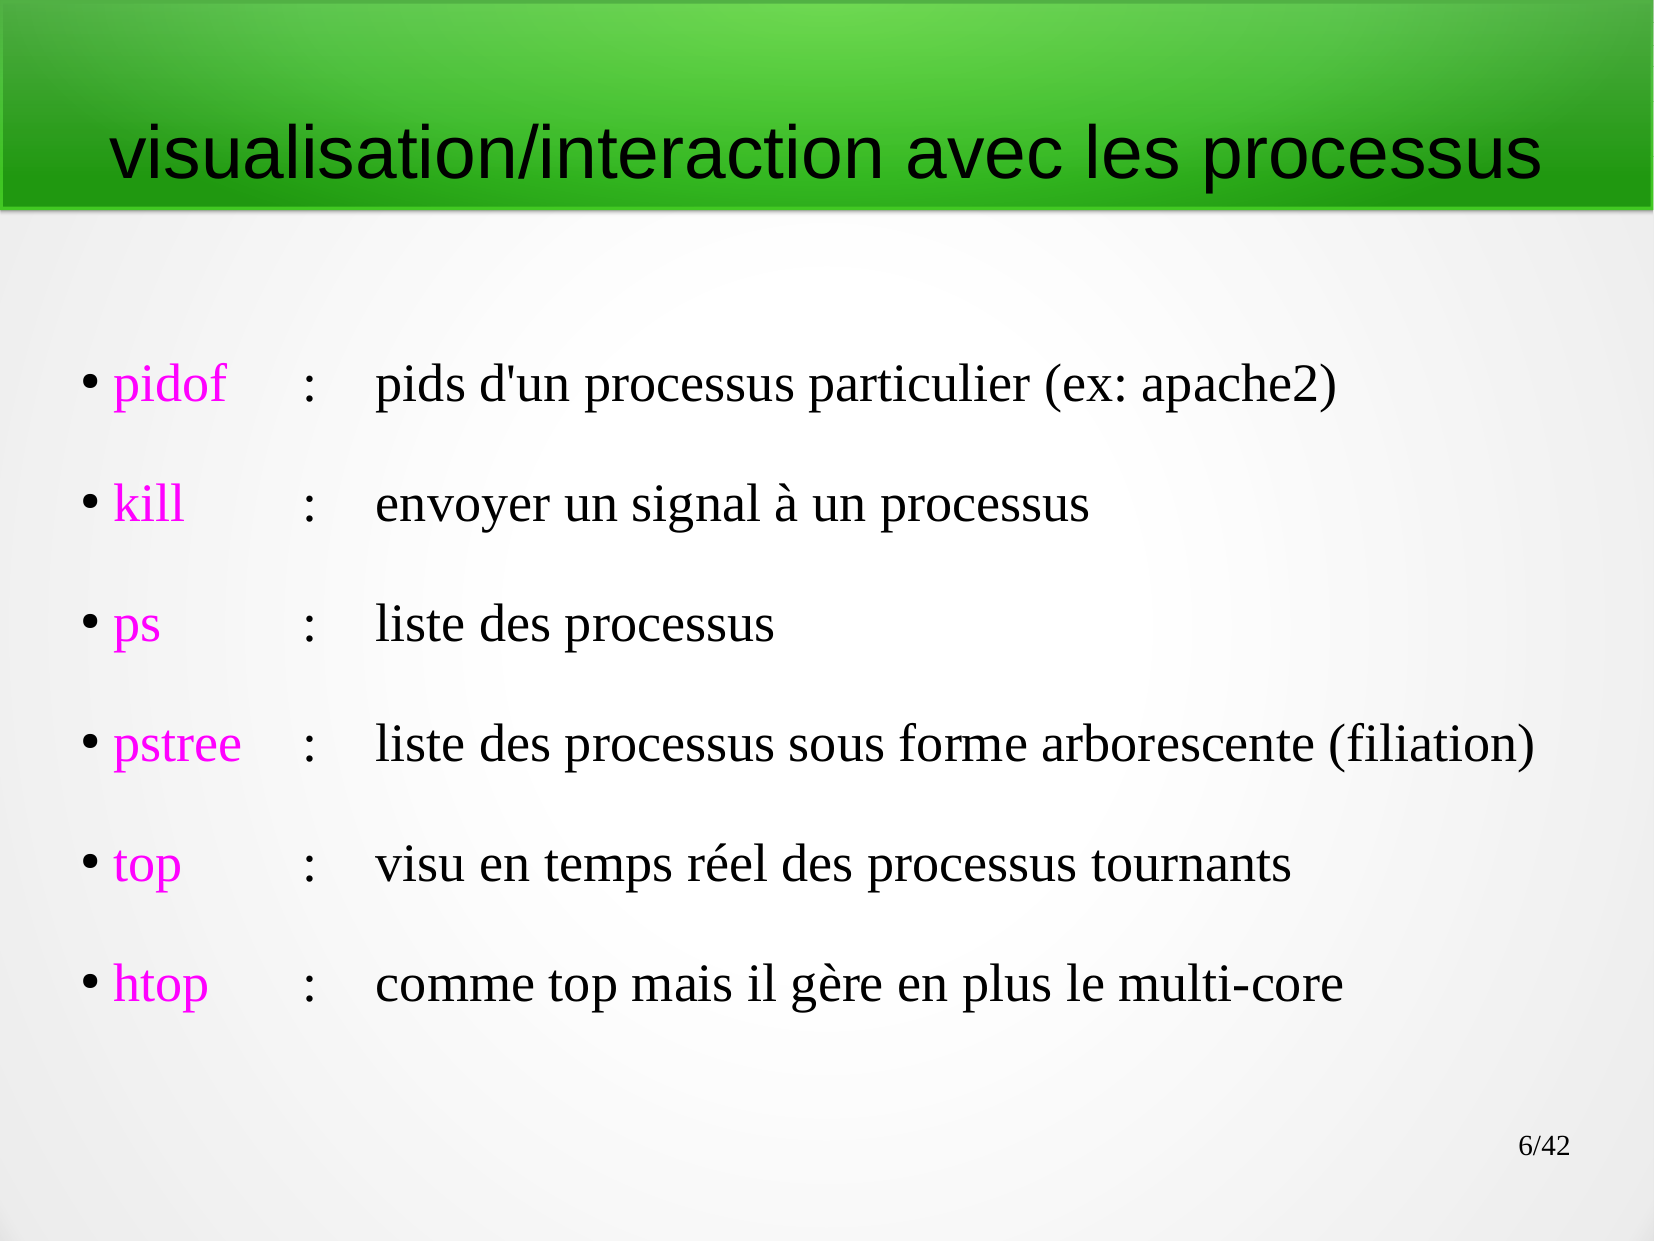

# visualisation/interaction avec les processus
 pidof		:	pids d'un processus particulier (ex: apache2)
 kill		:	envoyer un signal à un processus
 ps		:	liste des processus
 pstree	:	liste des processus sous forme arborescente (filiation)
 top		:	visu en temps réel des processus tournants
 htop		:	comme top mais il gère en plus le multi-core
6